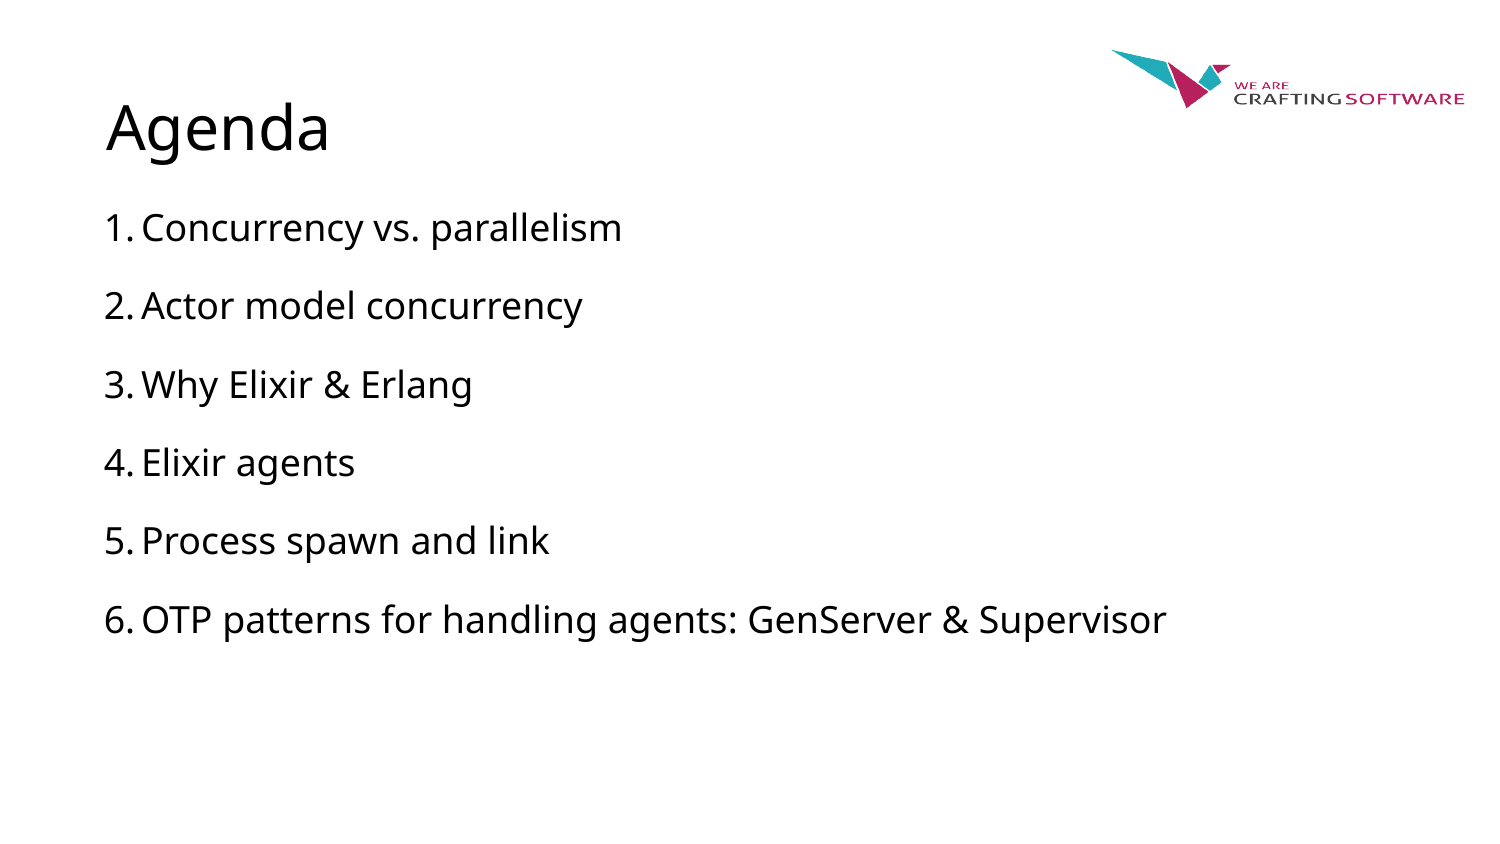

# Agenda
Concurrency vs. parallelism
Actor model concurrency
Why Elixir & Erlang
Elixir agents
Process spawn and link
OTP patterns for handling agents: GenServer & Supervisor